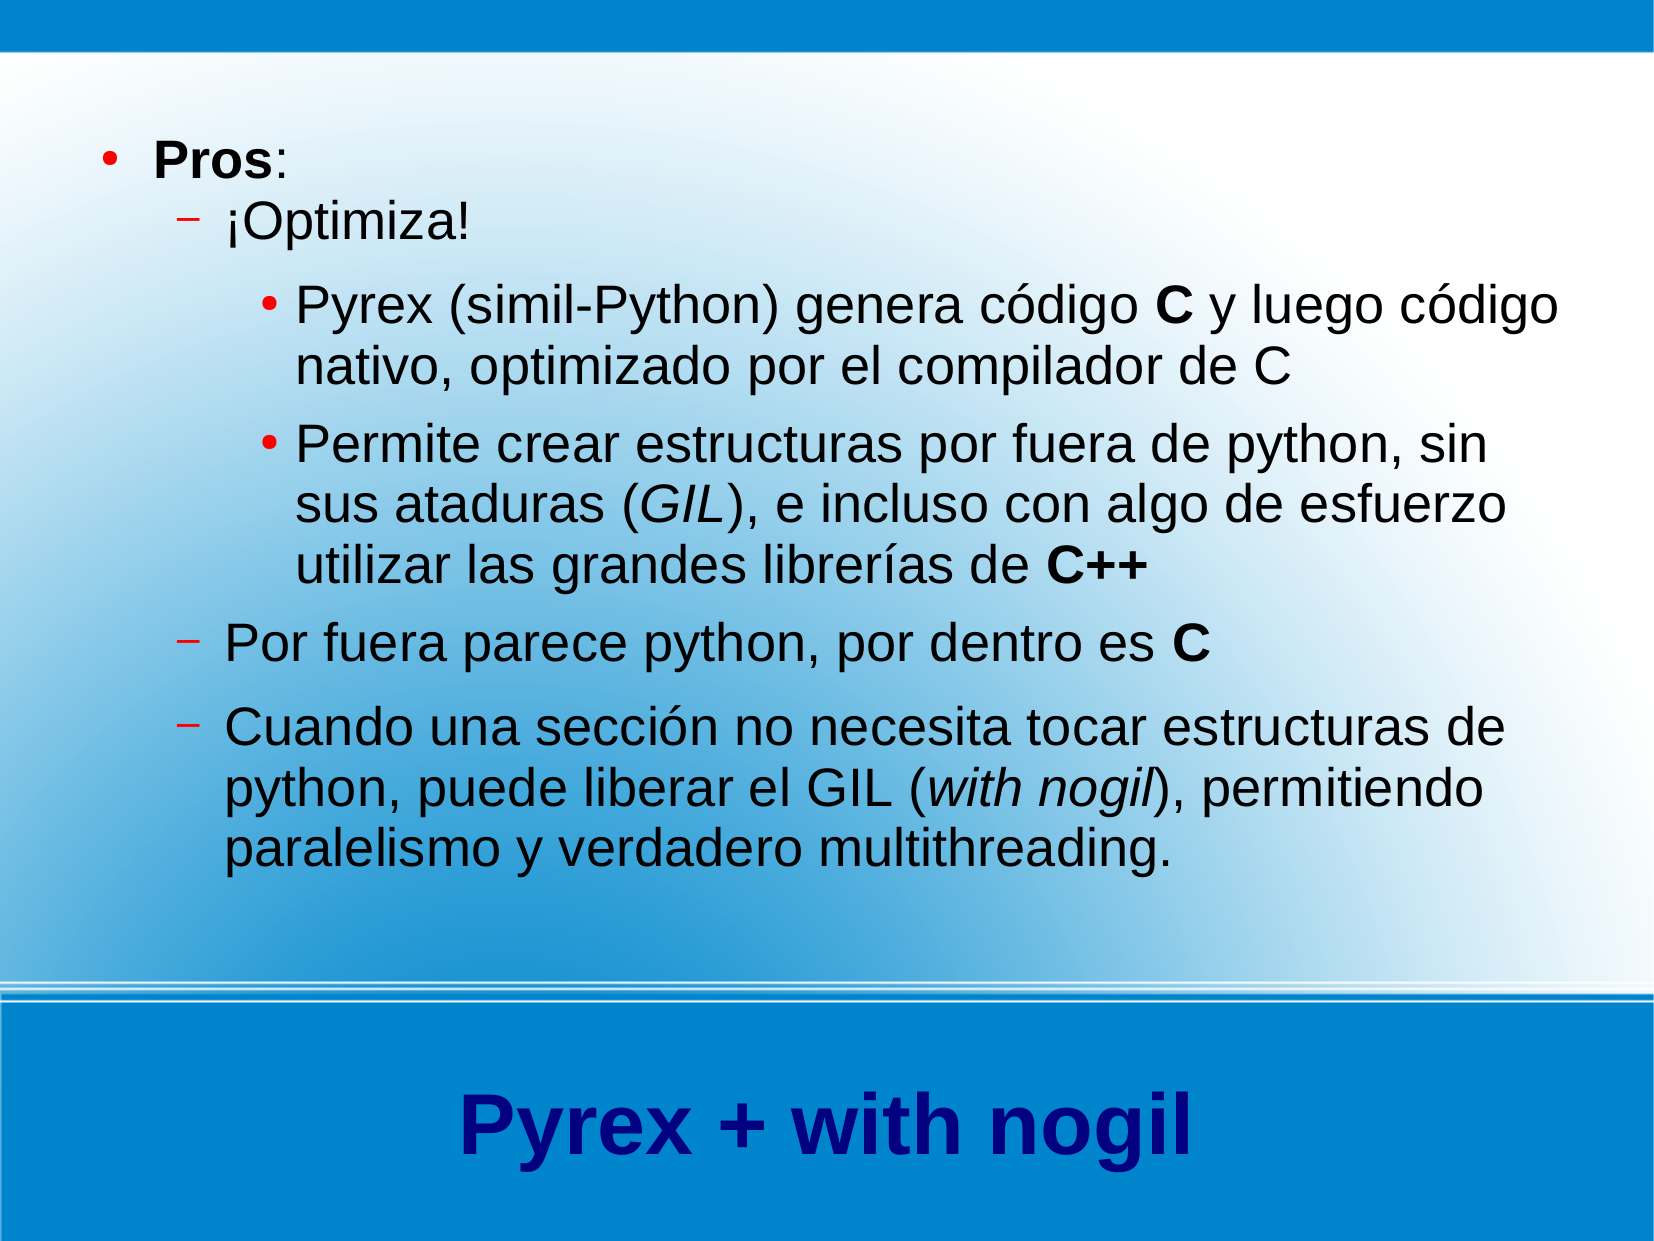

Pros:
¡Optimiza!
Pyrex (simil-Python) genera código C y luego código nativo, optimizado por el compilador de C
Permite crear estructuras por fuera de python, sin sus ataduras (GIL), e incluso con algo de esfuerzo utilizar las grandes librerías de C++
Por fuera parece python, por dentro es C
Cuando una sección no necesita tocar estructuras de python, puede liberar el GIL (with nogil), permitiendo paralelismo y verdadero multithreading.
# Pyrex + with nogil